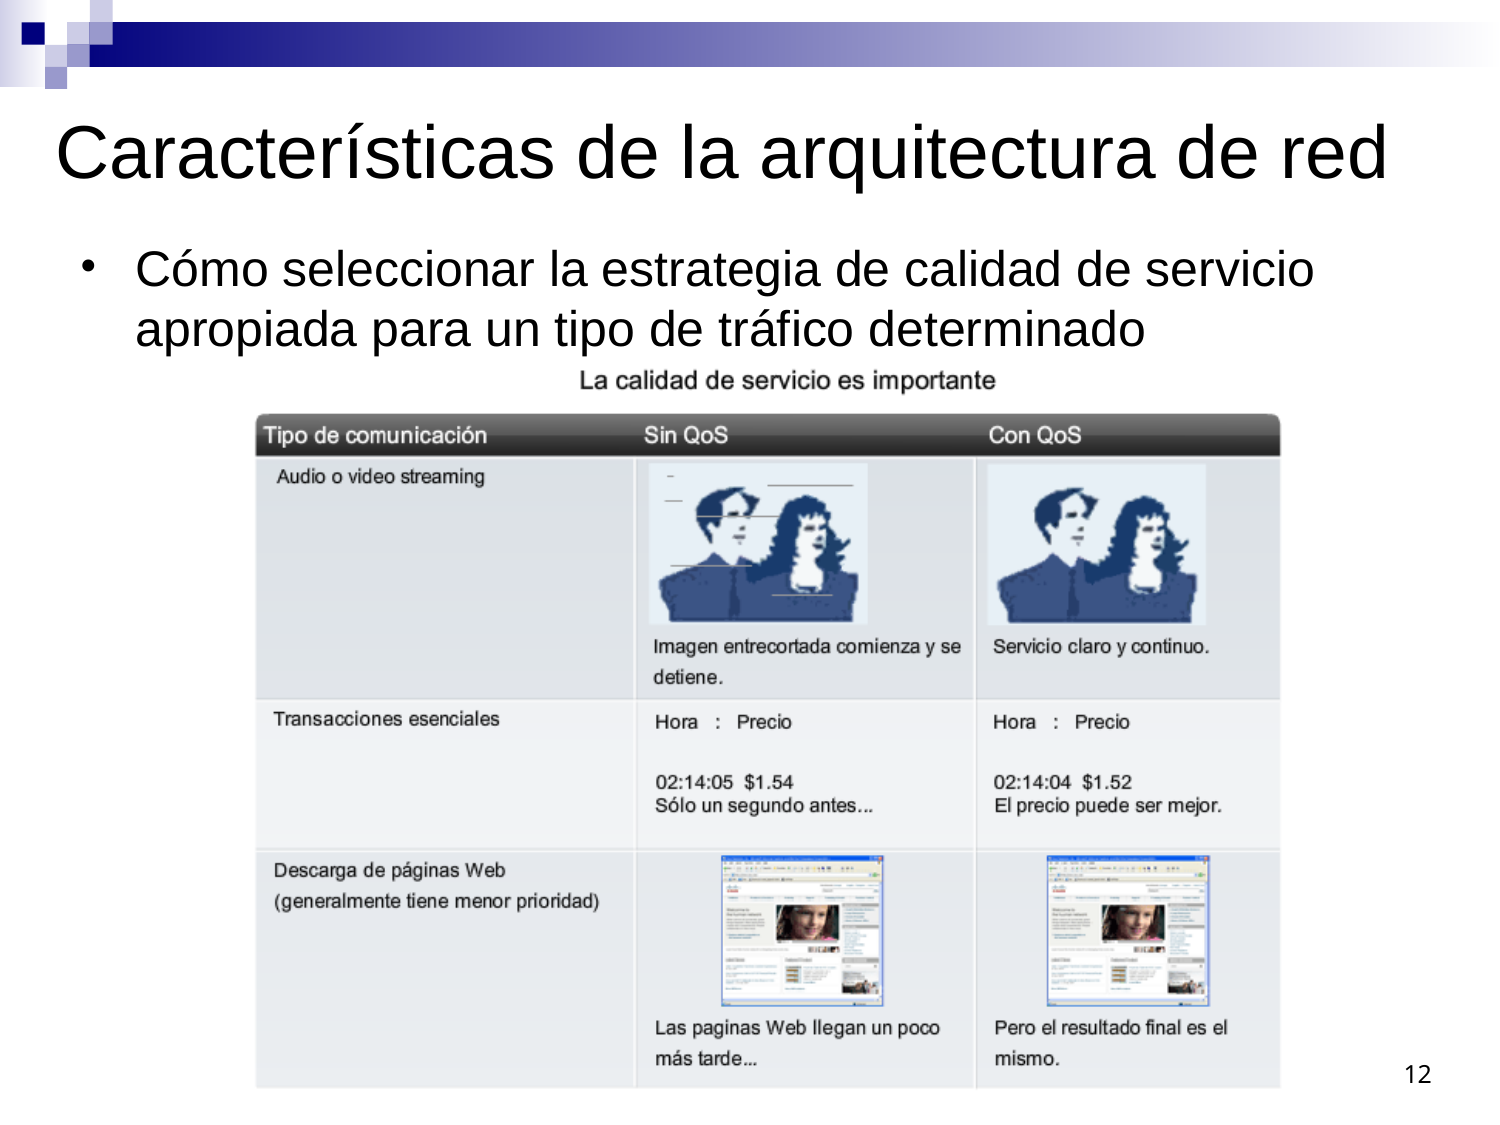

Características de la arquitectura de red
Cómo seleccionar la estrategia de calidad de servicio apropiada para un tipo de tráfico determinado